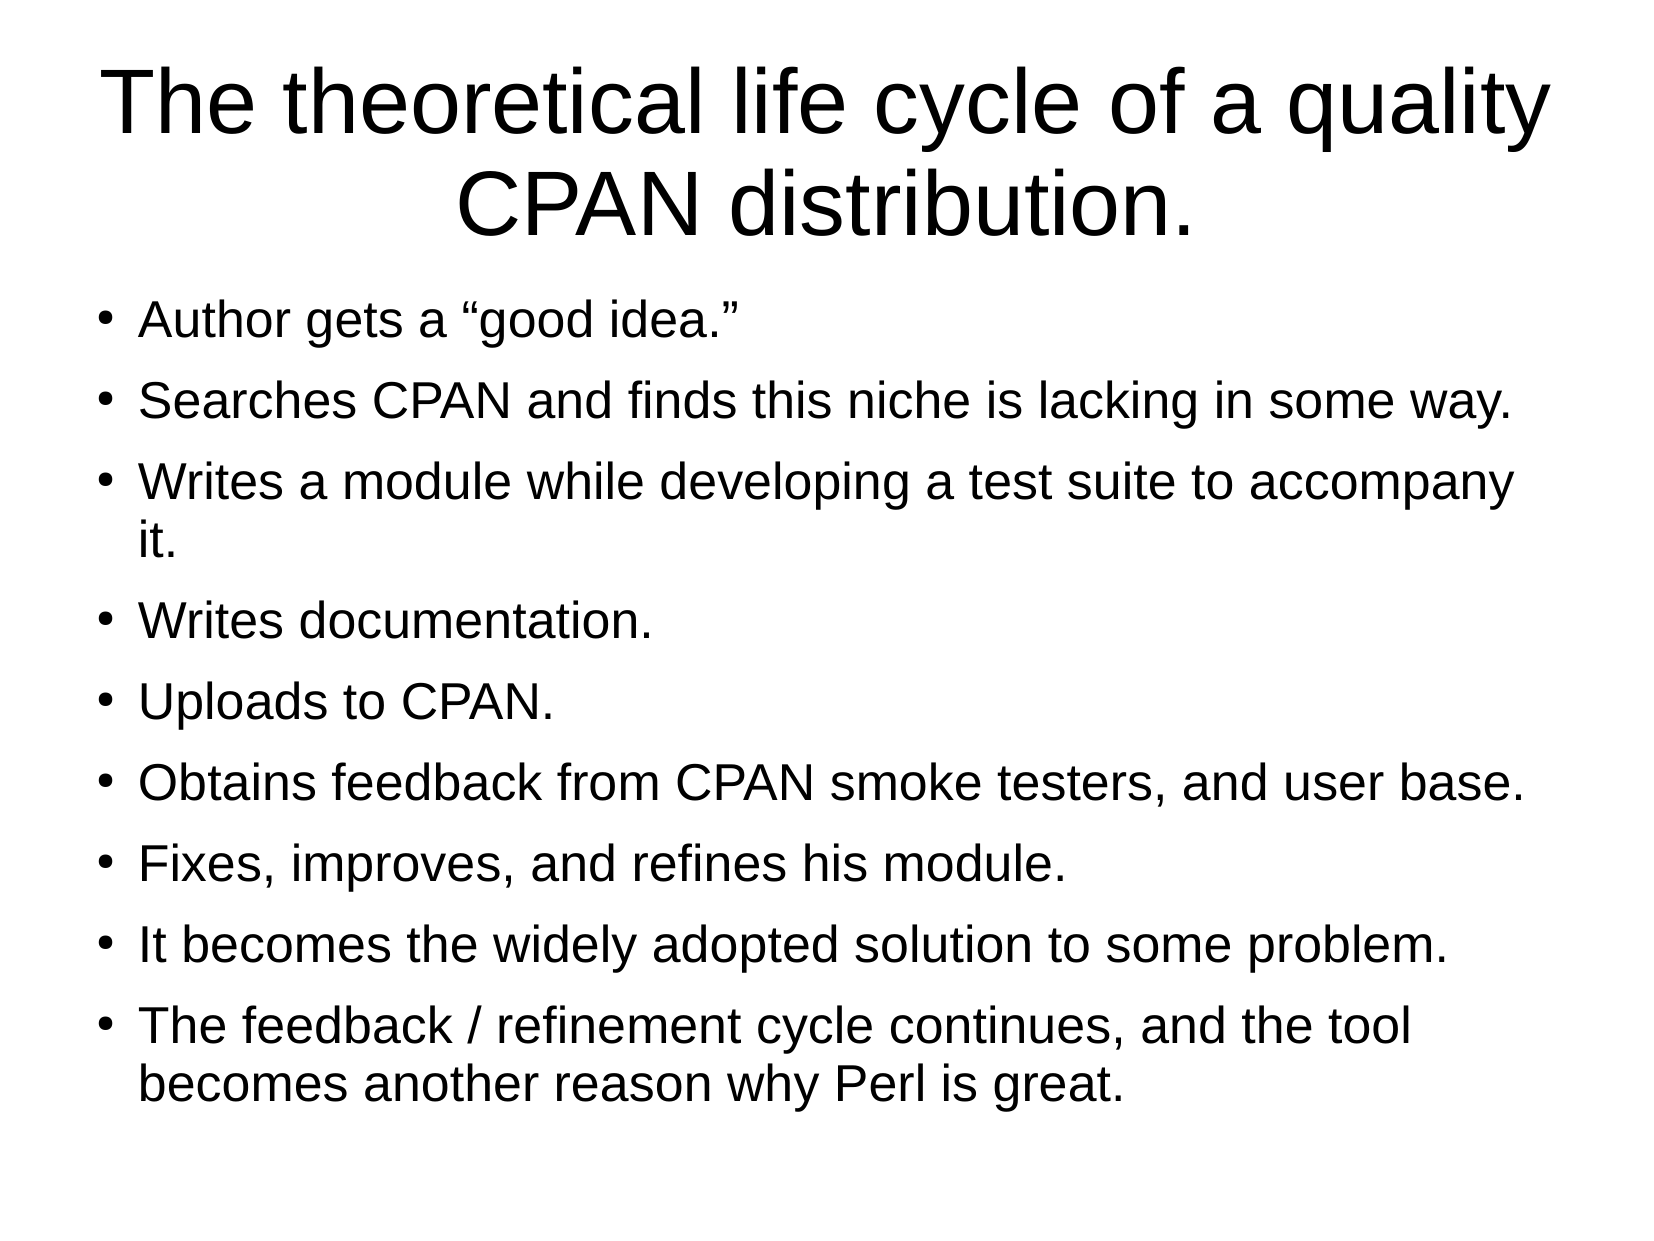

# The theoretical life cycle of a quality CPAN distribution.
Author gets a “good idea.”
Searches CPAN and finds this niche is lacking in some way.
Writes a module while developing a test suite to accompany it.
Writes documentation.
Uploads to CPAN.
Obtains feedback from CPAN smoke testers, and user base.
Fixes, improves, and refines his module.
It becomes the widely adopted solution to some problem.
The feedback / refinement cycle continues, and the tool becomes another reason why Perl is great.